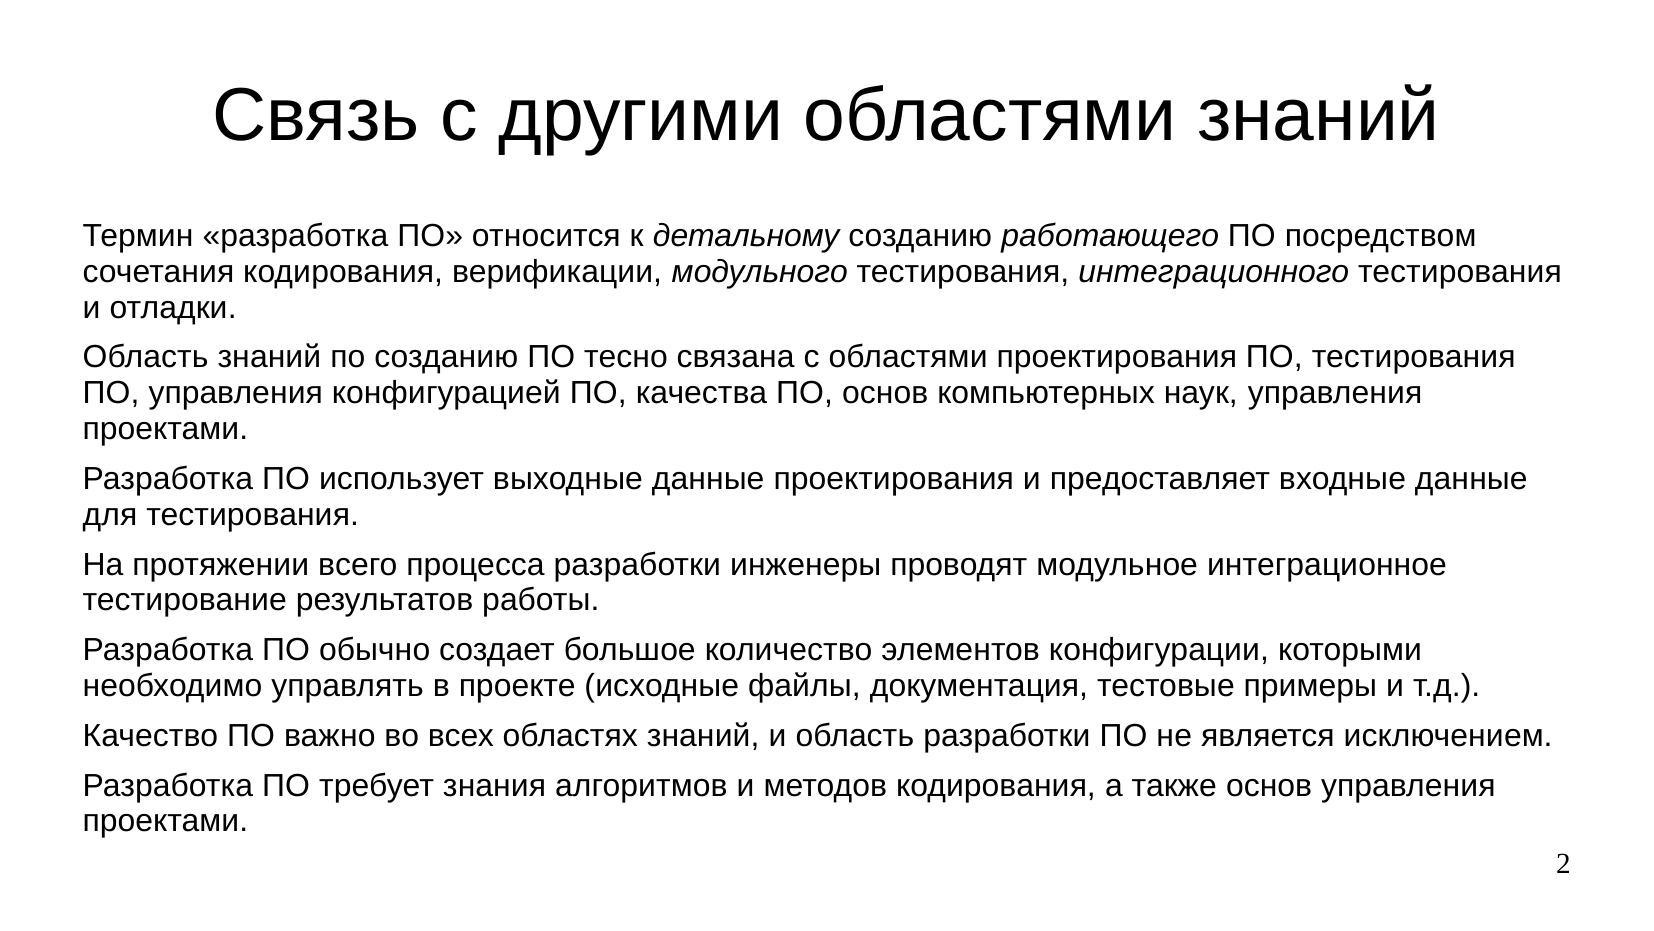

# Связь с другими областями знаний
Термин «разработка ПО» относится к детальному созданию работающего ПО посредством сочетания кодирования, верификации, модульного тестирования, интеграционного тестирования и отладки.
Область знаний по созданию ПО тесно связана с областями проектирования ПО, тестирования ПО, управления конфигурацией ПО, качества ПО, основ компьютерных наук, управления проектами.
Разработка ПО использует выходные данные проектирования и предоставляет входные данные для тестирования.
На протяжении всего процесса разработки инженеры проводят модульное интеграционное тестирование результатов работы.
Разработка ПО обычно создает большое количество элементов конфигурации, которыми необходимо управлять в проекте (исходные файлы, документация, тестовые примеры и т.д.).
Качество ПО важно во всех областях знаний, и область разработки ПО не является исключением.
Разработка ПО требует знания алгоритмов и методов кодирования, а также основ управления проектами.
2